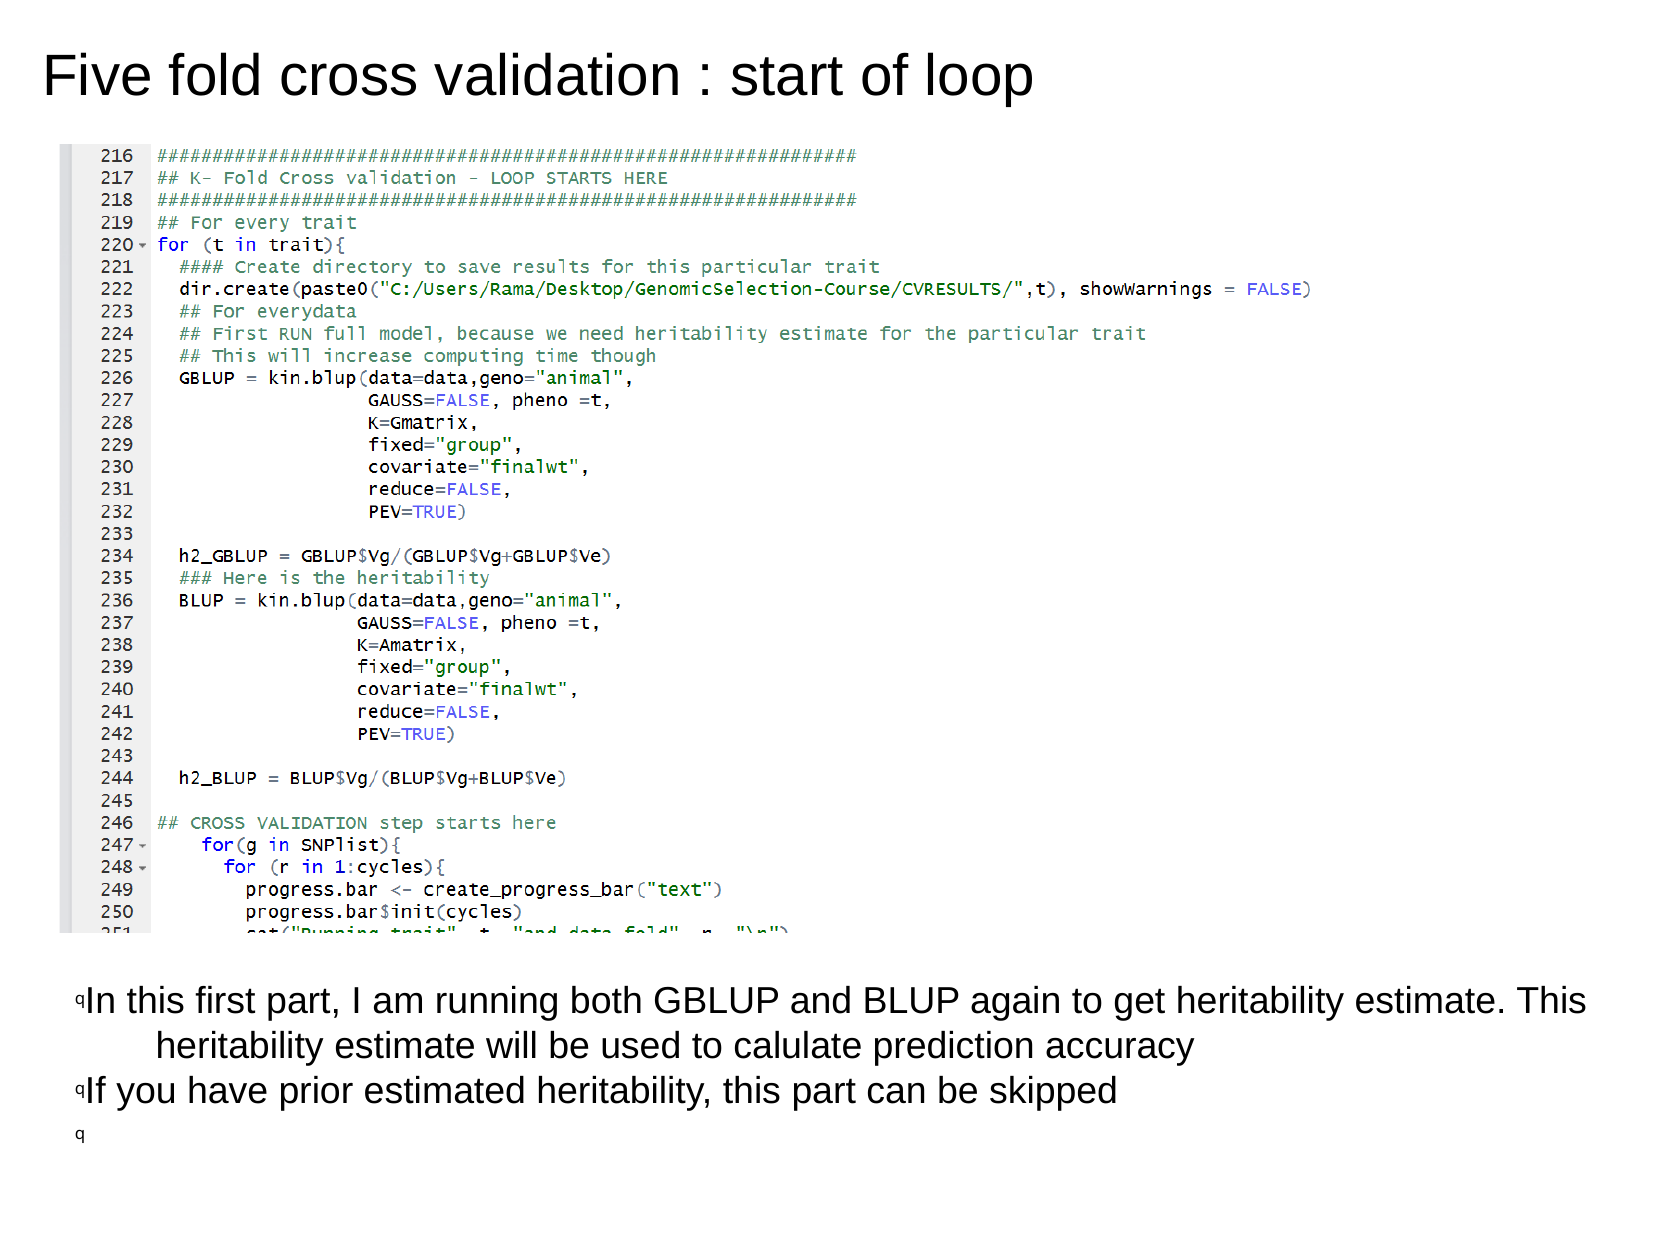

Five fold cross validation : start of loop
In this first part, I am running both GBLUP and BLUP again to get heritability estimate. This heritability estimate will be used to calulate prediction accuracy
If you have prior estimated heritability, this part can be skipped